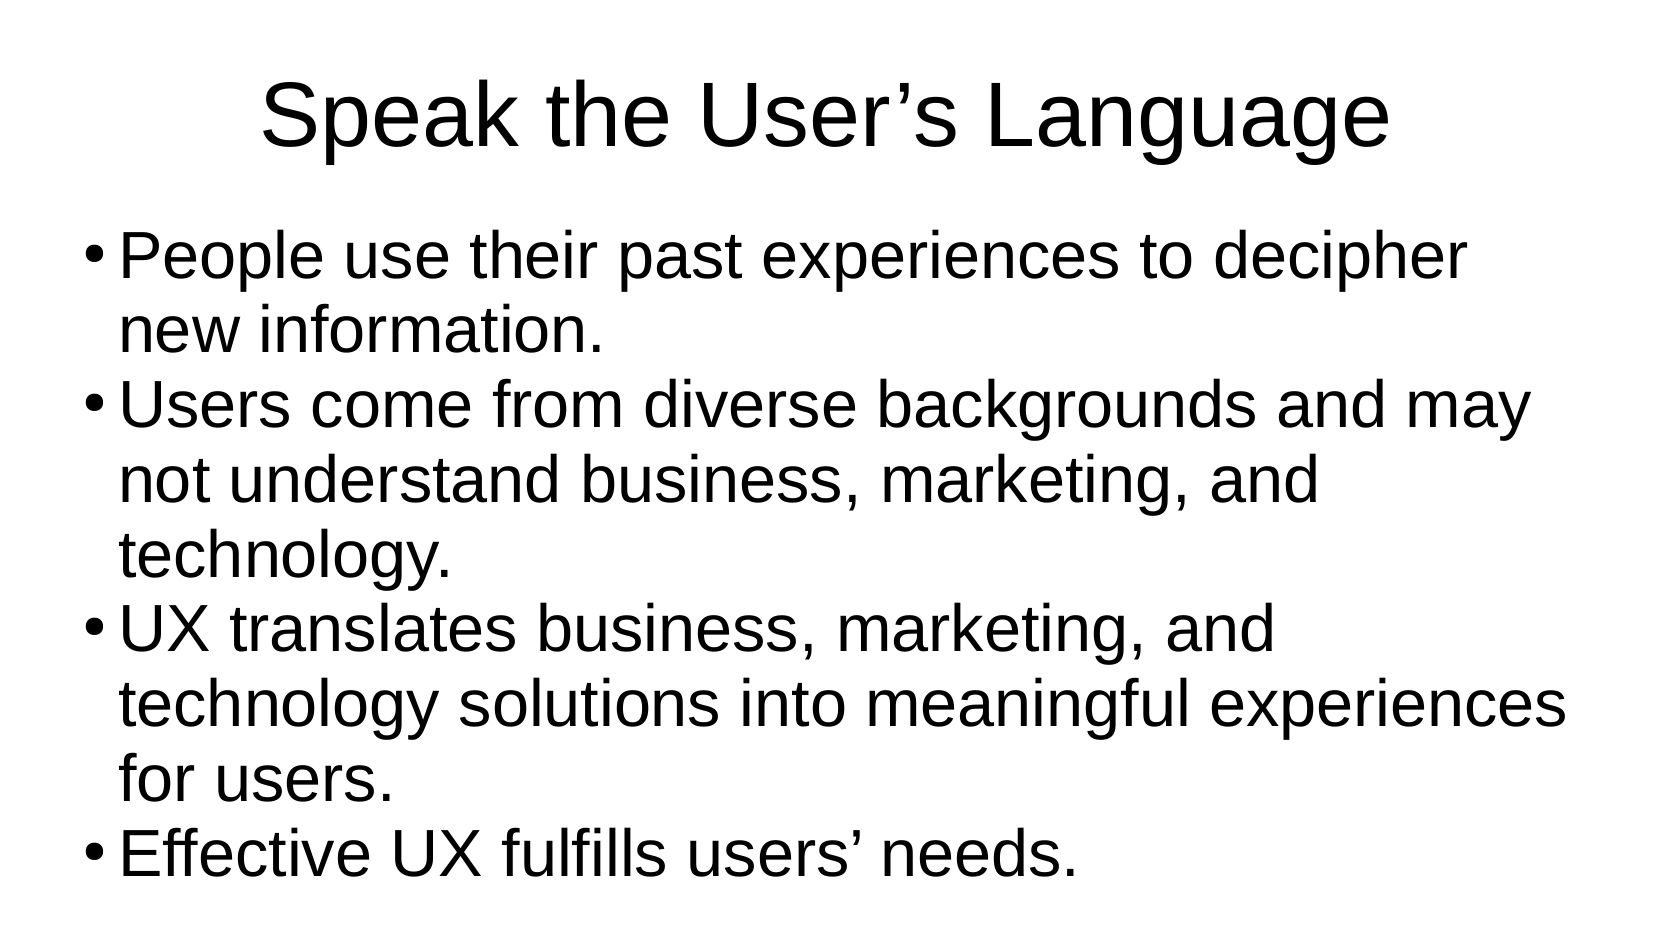

# Speak the User’s Language
People use their past experiences to decipher new information.
Users come from diverse backgrounds and may not understand business, marketing, and technology.
UX translates business, marketing, and technology solutions into meaningful experiences for users.
Effective UX fulfills users’ needs.